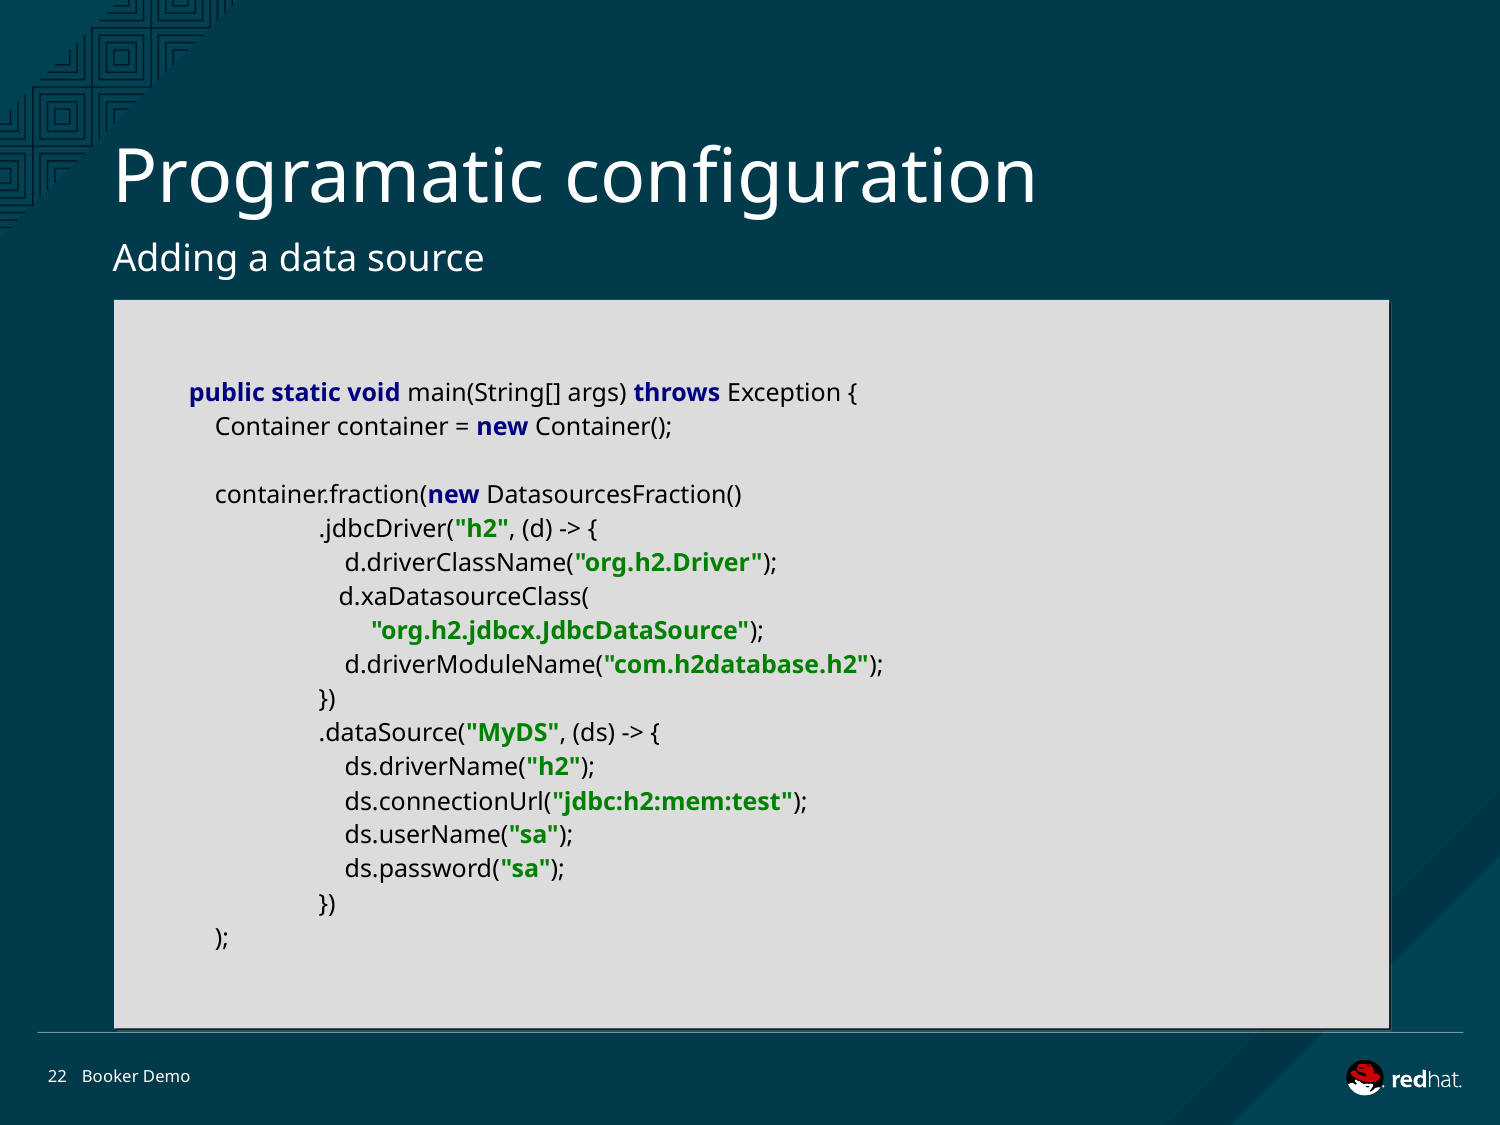

# Programatic configuration
Adding a data source
public static void main(String[] args) throws Exception {
 Container container = new Container();
 container.fraction(new DatasourcesFraction()
 .jdbcDriver("h2", (d) -> {
 d.driverClassName("org.h2.Driver");
 d.xaDatasourceClass(
 "org.h2.jdbcx.JdbcDataSource");
 d.driverModuleName("com.h2database.h2");
 })
 .dataSource("MyDS", (ds) -> {
 ds.driverName("h2");
 ds.connectionUrl("jdbc:h2:mem:test");
 ds.userName("sa");
 ds.password("sa");
 })
 );
22
Booker Demo